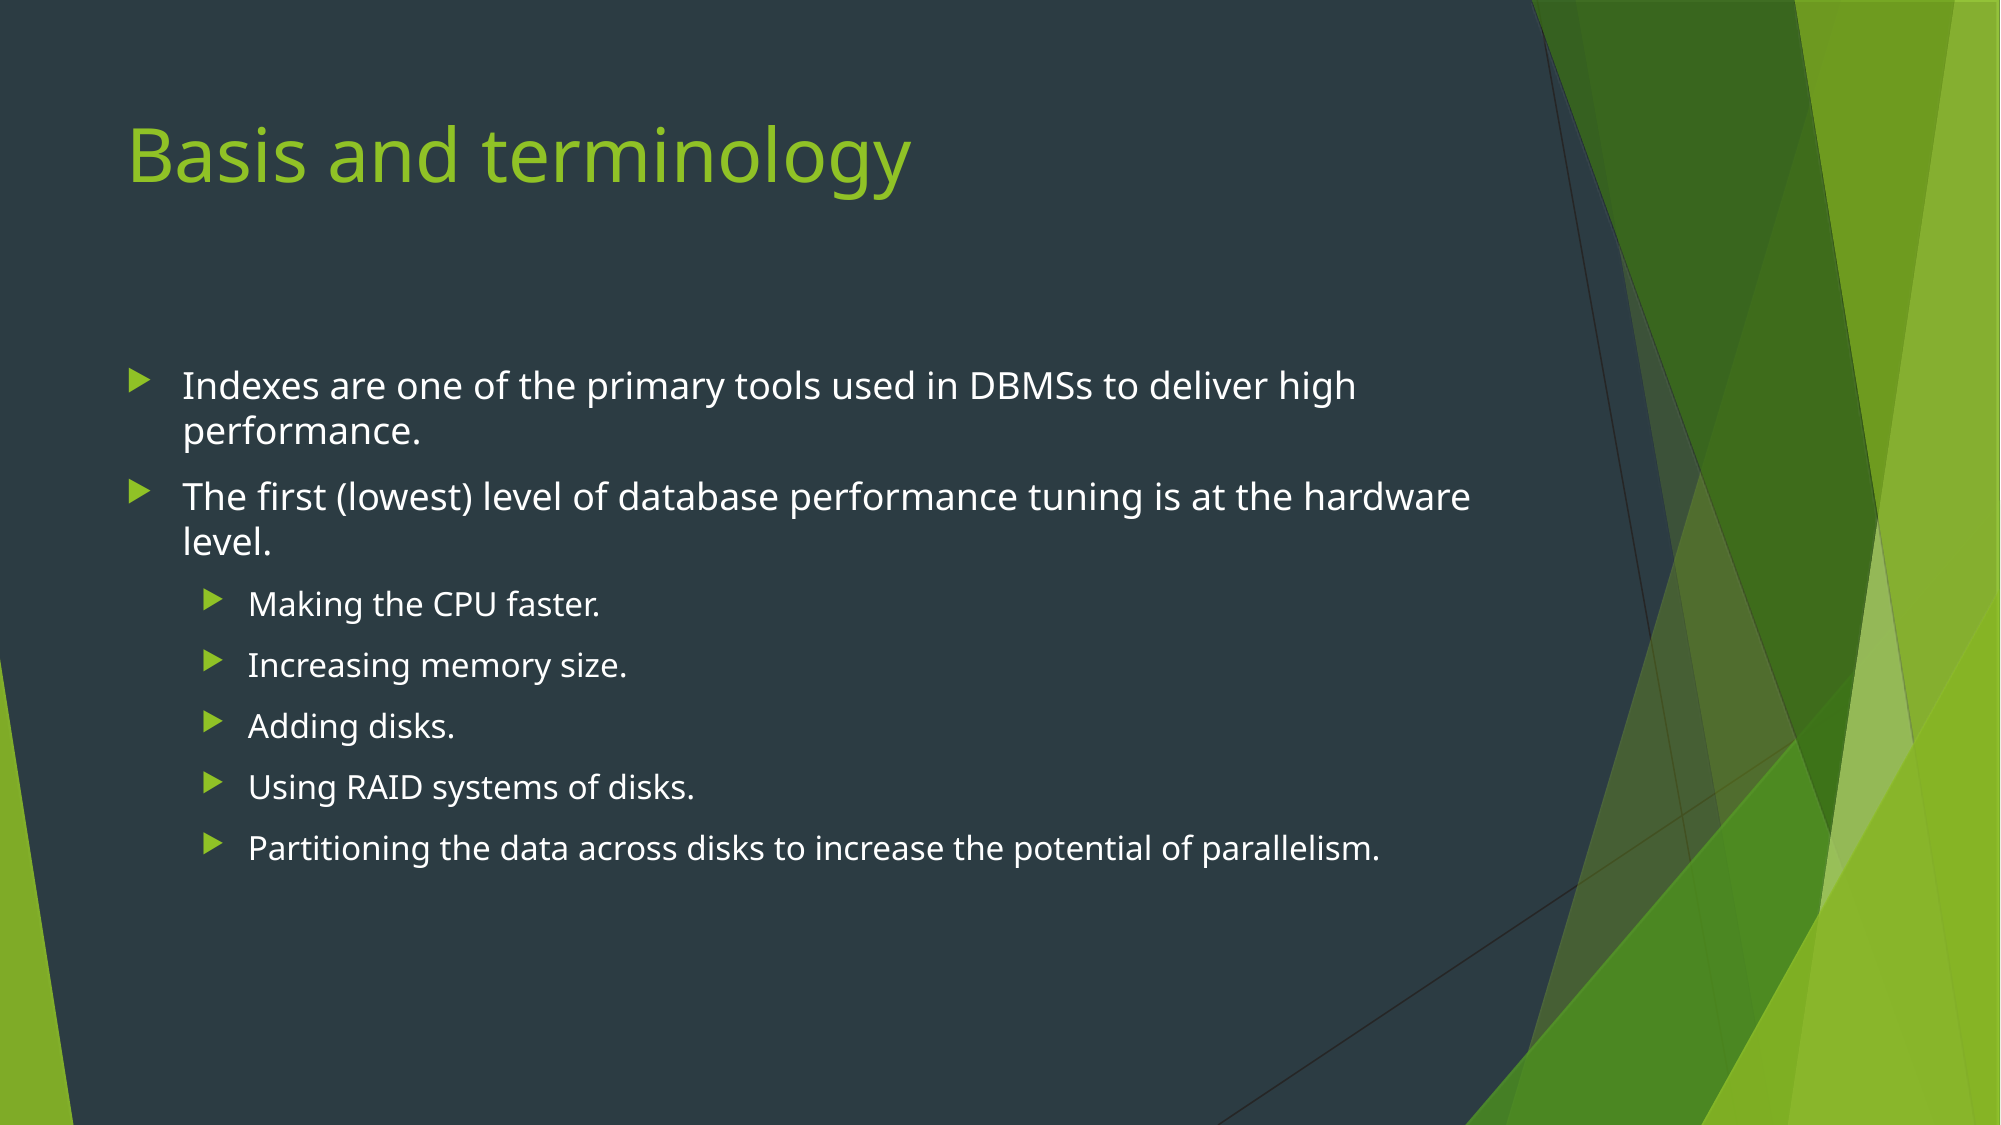

# Basis and terminology
Indexes are one of the primary tools used in DBMSs to deliver high performance.
The first (lowest) level of database performance tuning is at the hardware level.
Making the CPU faster.
Increasing memory size.
Adding disks.
Using RAID systems of disks.
Partitioning the data across disks to increase the potential of parallelism.